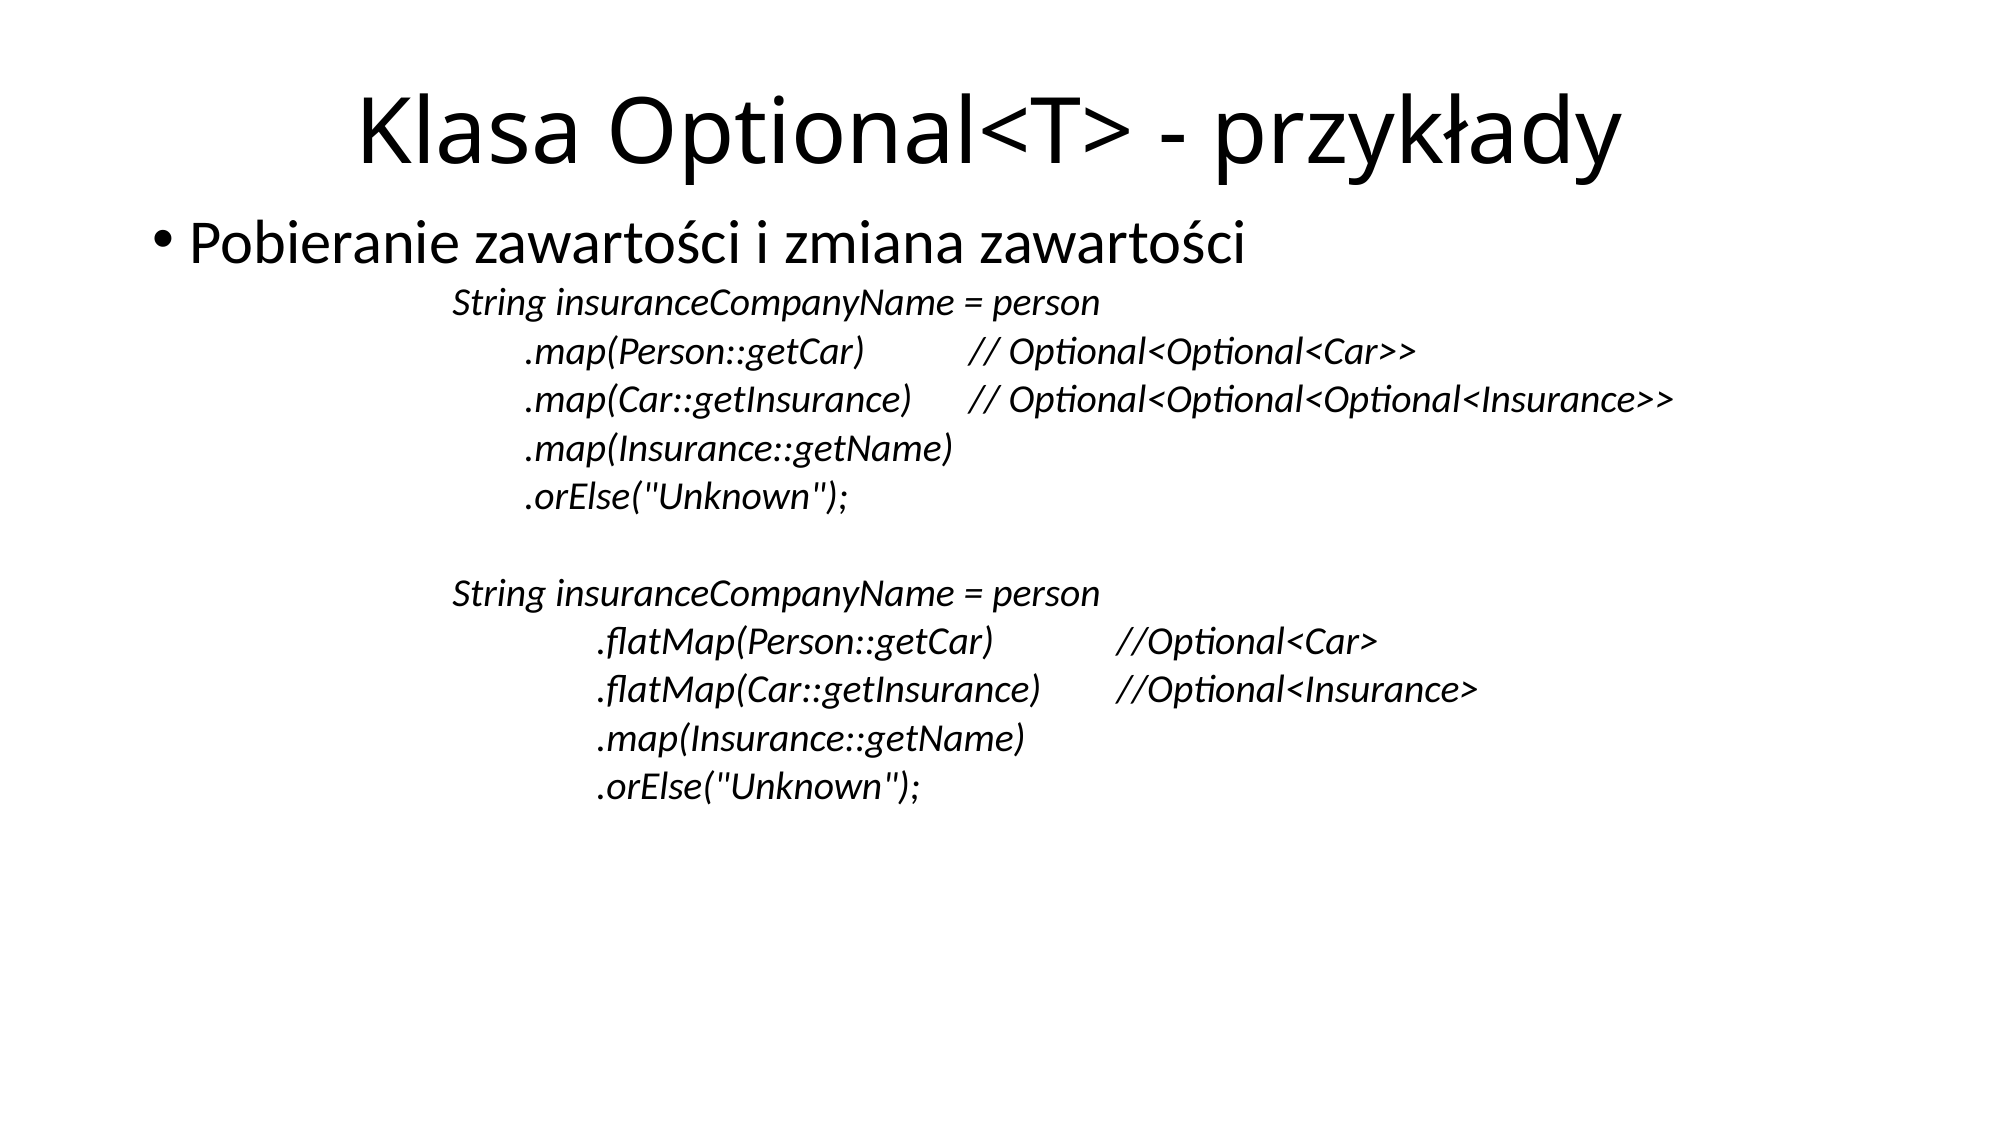

# Klasa Optional<T> - przykłady
Pobieranie zawartości i zmiana zawartości
String insuranceCompanyName = person
 .map(Person::getCar) 		// Optional<Optional<Car>>
 .map(Car::getInsurance) 	// Optional<Optional<Optional<Insurance>>
 .map(Insurance::getName)
 .orElse("Unknown");
String insuranceCompanyName = person
 .flatMap(Person::getCar) 	//Optional<Car>
 .flatMap(Car::getInsurance) 	//Optional<Insurance>
 .map(Insurance::getName)
 .orElse("Unknown");